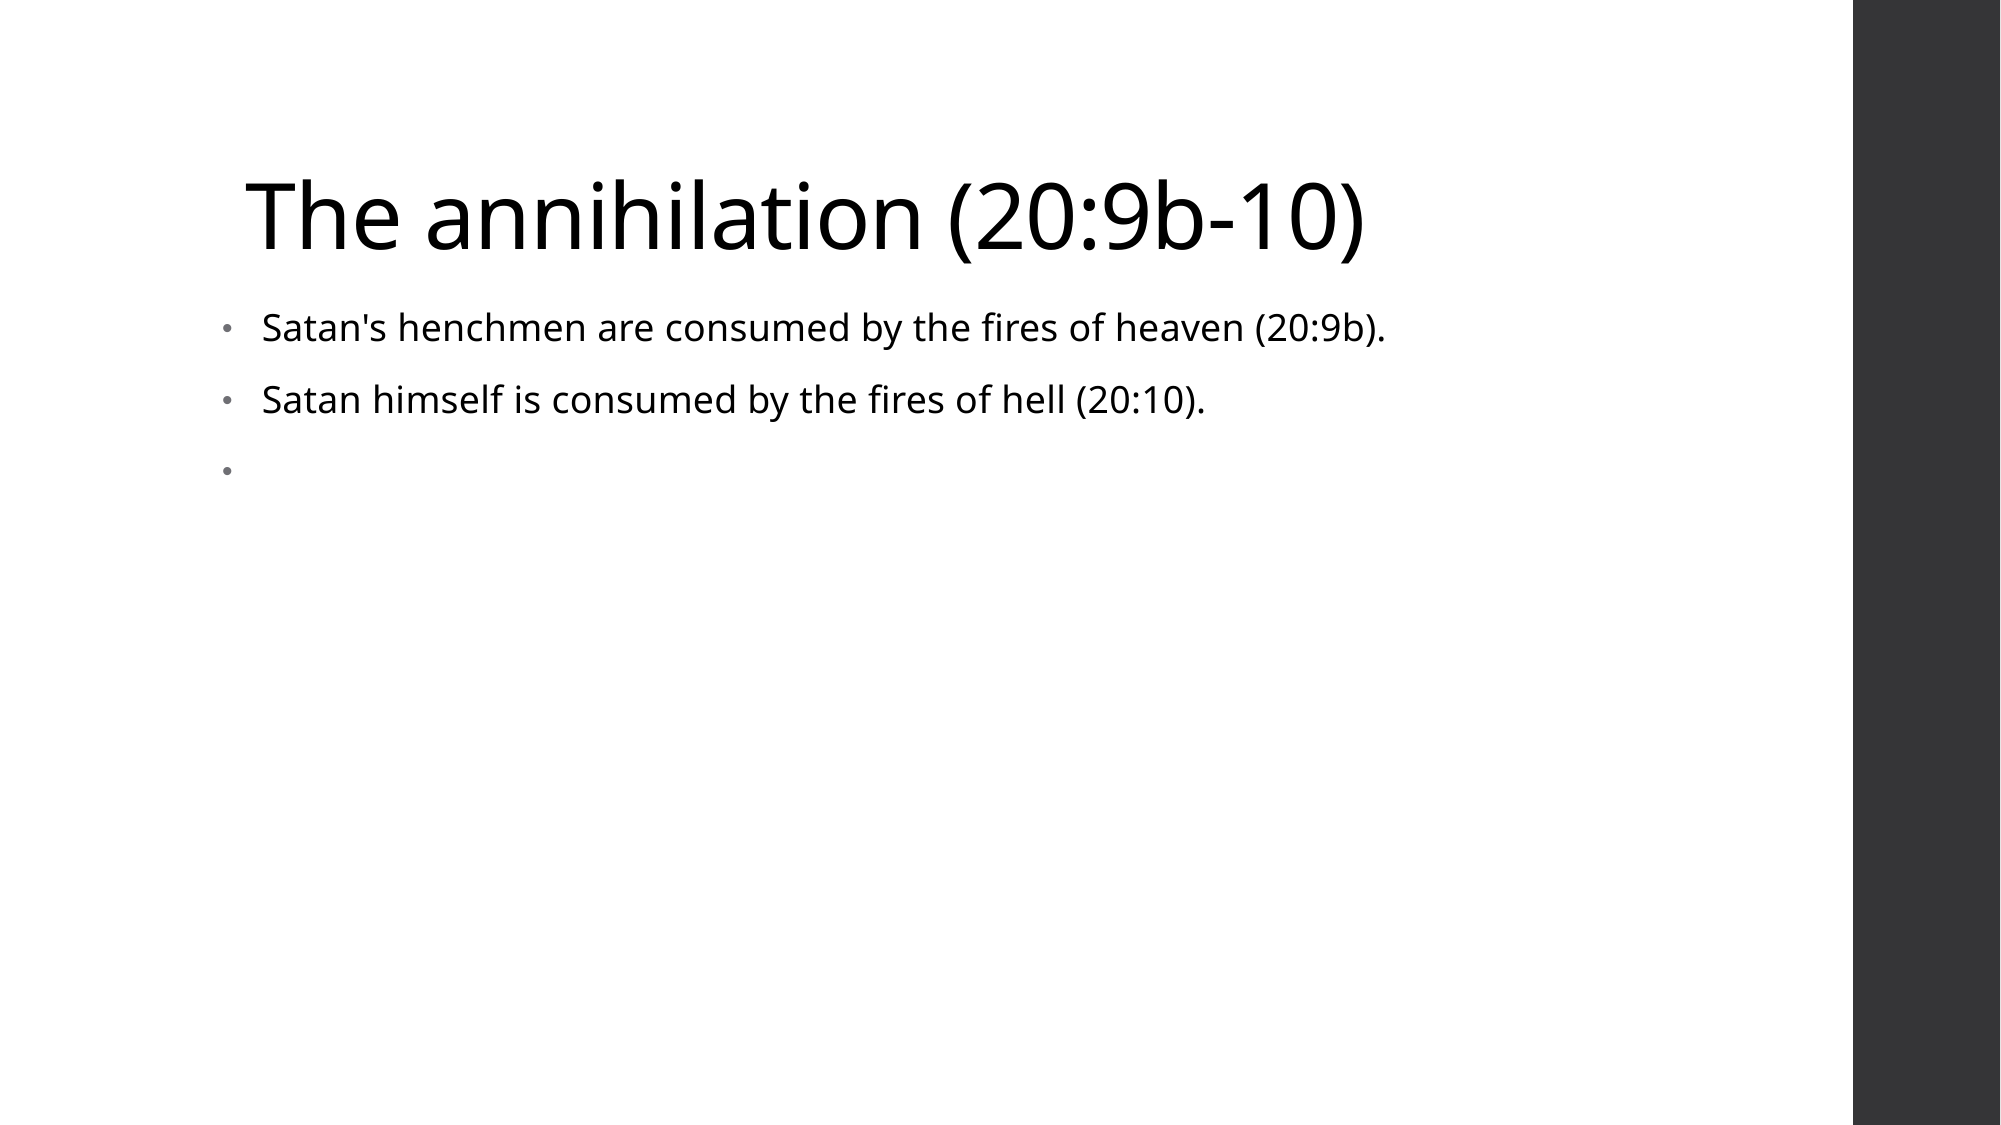

# The annihilation (20:9b-10)
 Satan's henchmen are consumed by the fires of heaven (20:9b).
 Satan himself is consumed by the fires of hell (20:10).